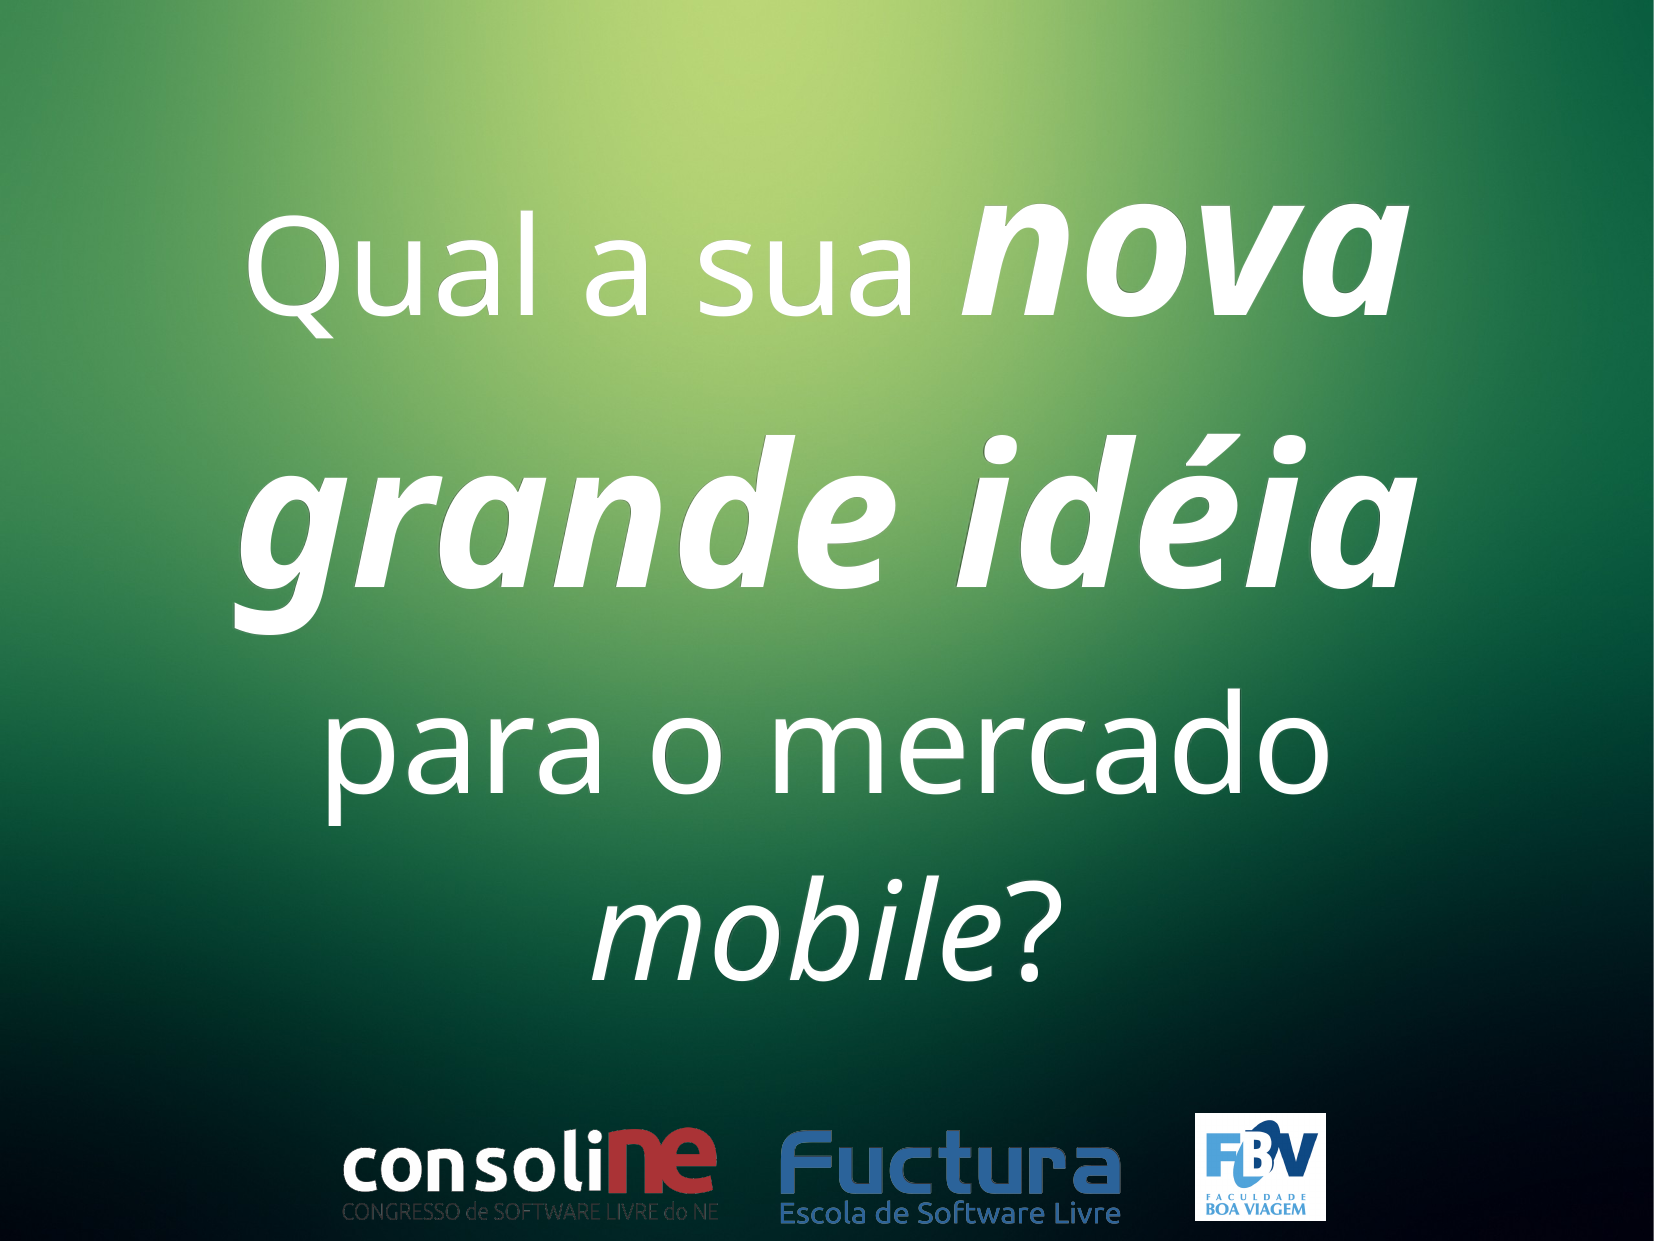

# Qual a sua nova grande idéia para o mercado mobile?